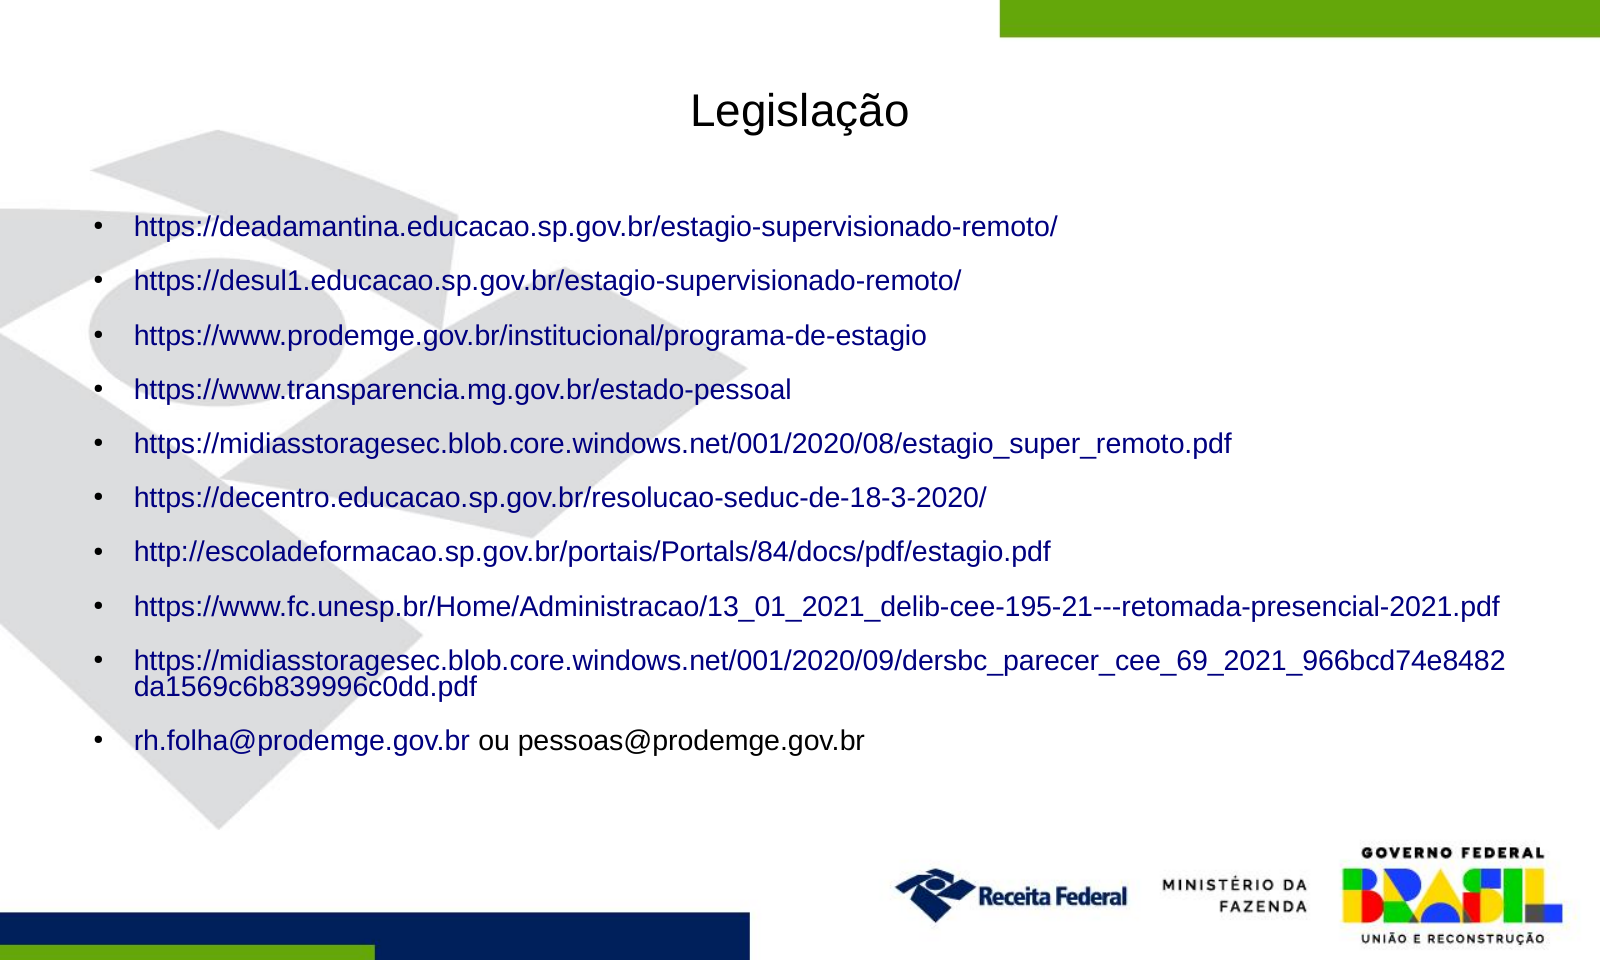

# Legislação
https://deadamantina.educacao.sp.gov.br/estagio-supervisionado-remoto/
https://desul1.educacao.sp.gov.br/estagio-supervisionado-remoto/
https://www.prodemge.gov.br/institucional/programa-de-estagio
https://www.transparencia.mg.gov.br/estado-pessoal
https://midiasstoragesec.blob.core.windows.net/001/2020/08/estagio_super_remoto.pdf
https://decentro.educacao.sp.gov.br/resolucao-seduc-de-18-3-2020/
http://escoladeformacao.sp.gov.br/portais/Portals/84/docs/pdf/estagio.pdf
https://www.fc.unesp.br/Home/Administracao/13_01_2021_delib-cee-195-21---retomada-presencial-2021.pdf
https://midiasstoragesec.blob.core.windows.net/001/2020/09/dersbc_parecer_cee_69_2021_966bcd74e8482da1569c6b839996c0dd.pdf
rh.folha@prodemge.gov.br ou pessoas@prodemge.gov.br